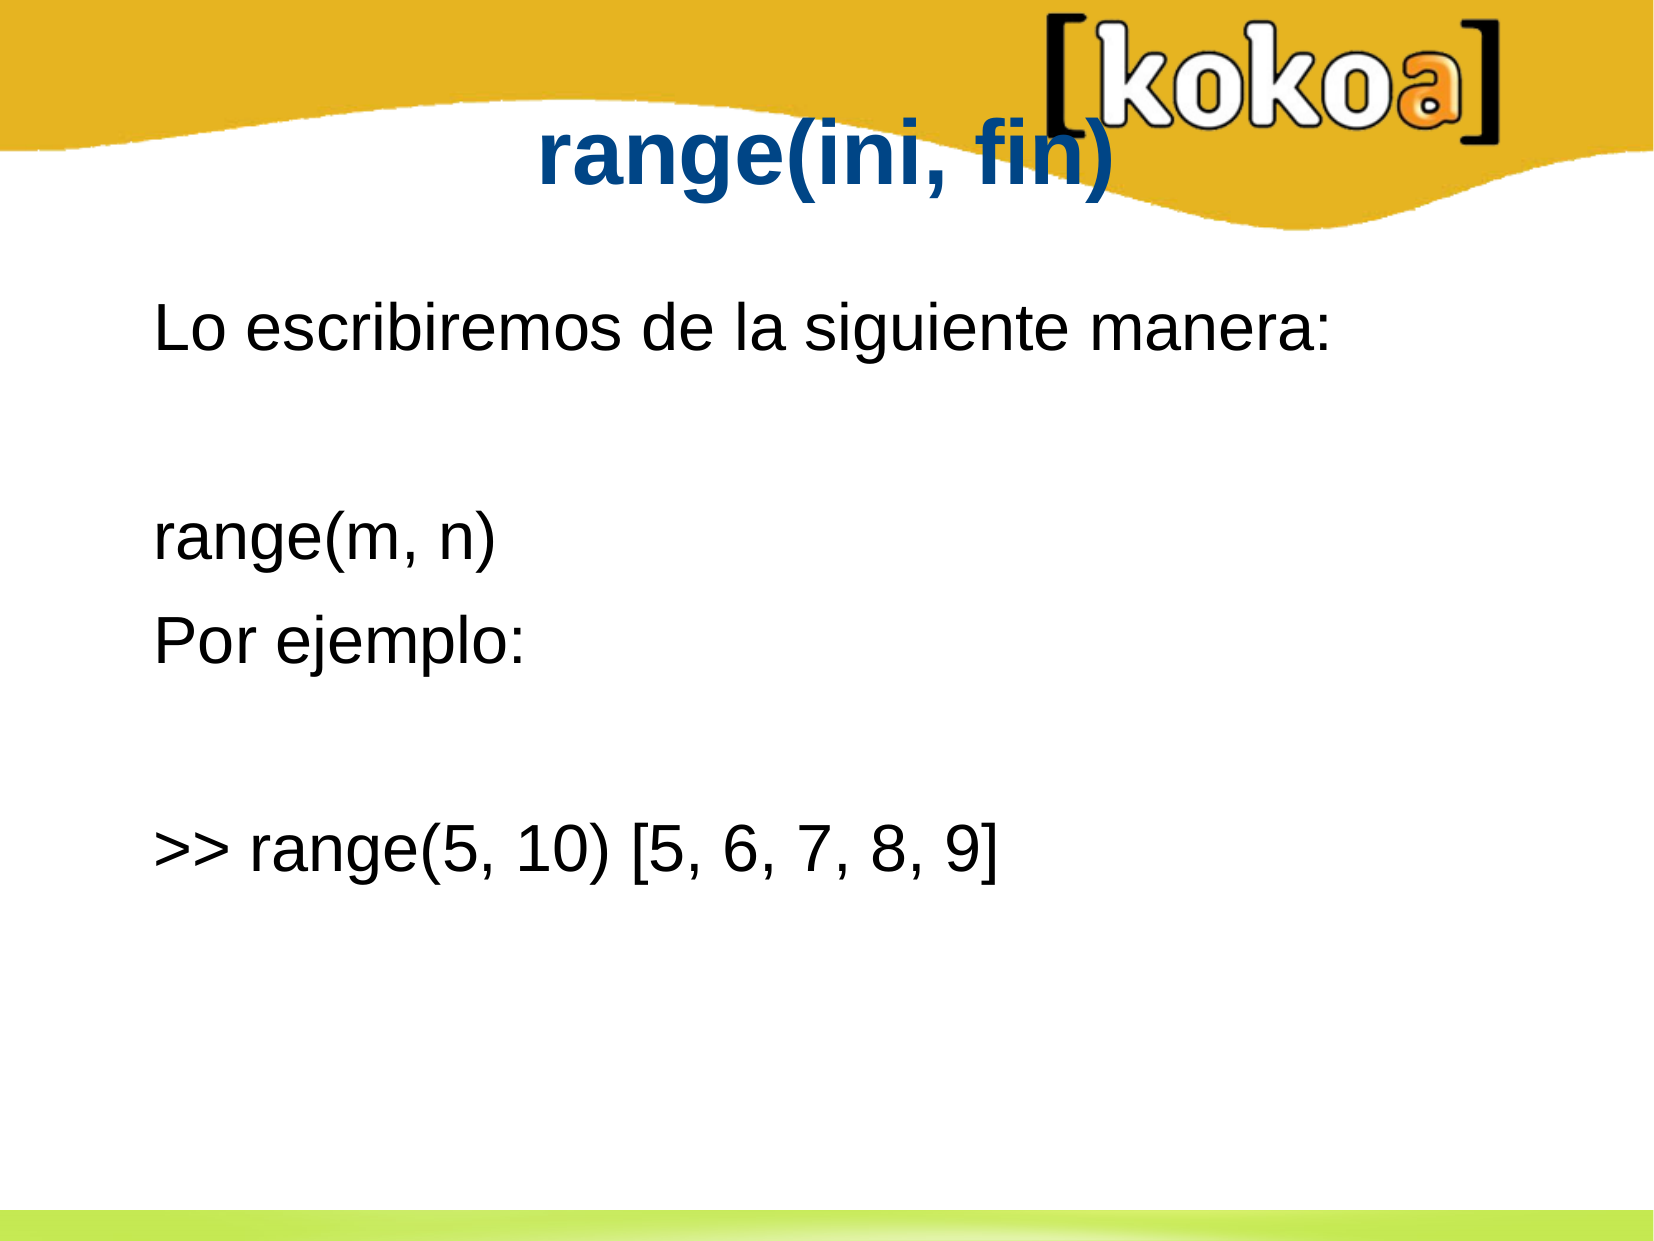

# range(ini, fin)
Lo escribiremos de la siguiente manera:
range(m, n)
Por ejemplo:
>> range(5, 10) [5, 6, 7, 8, 9]